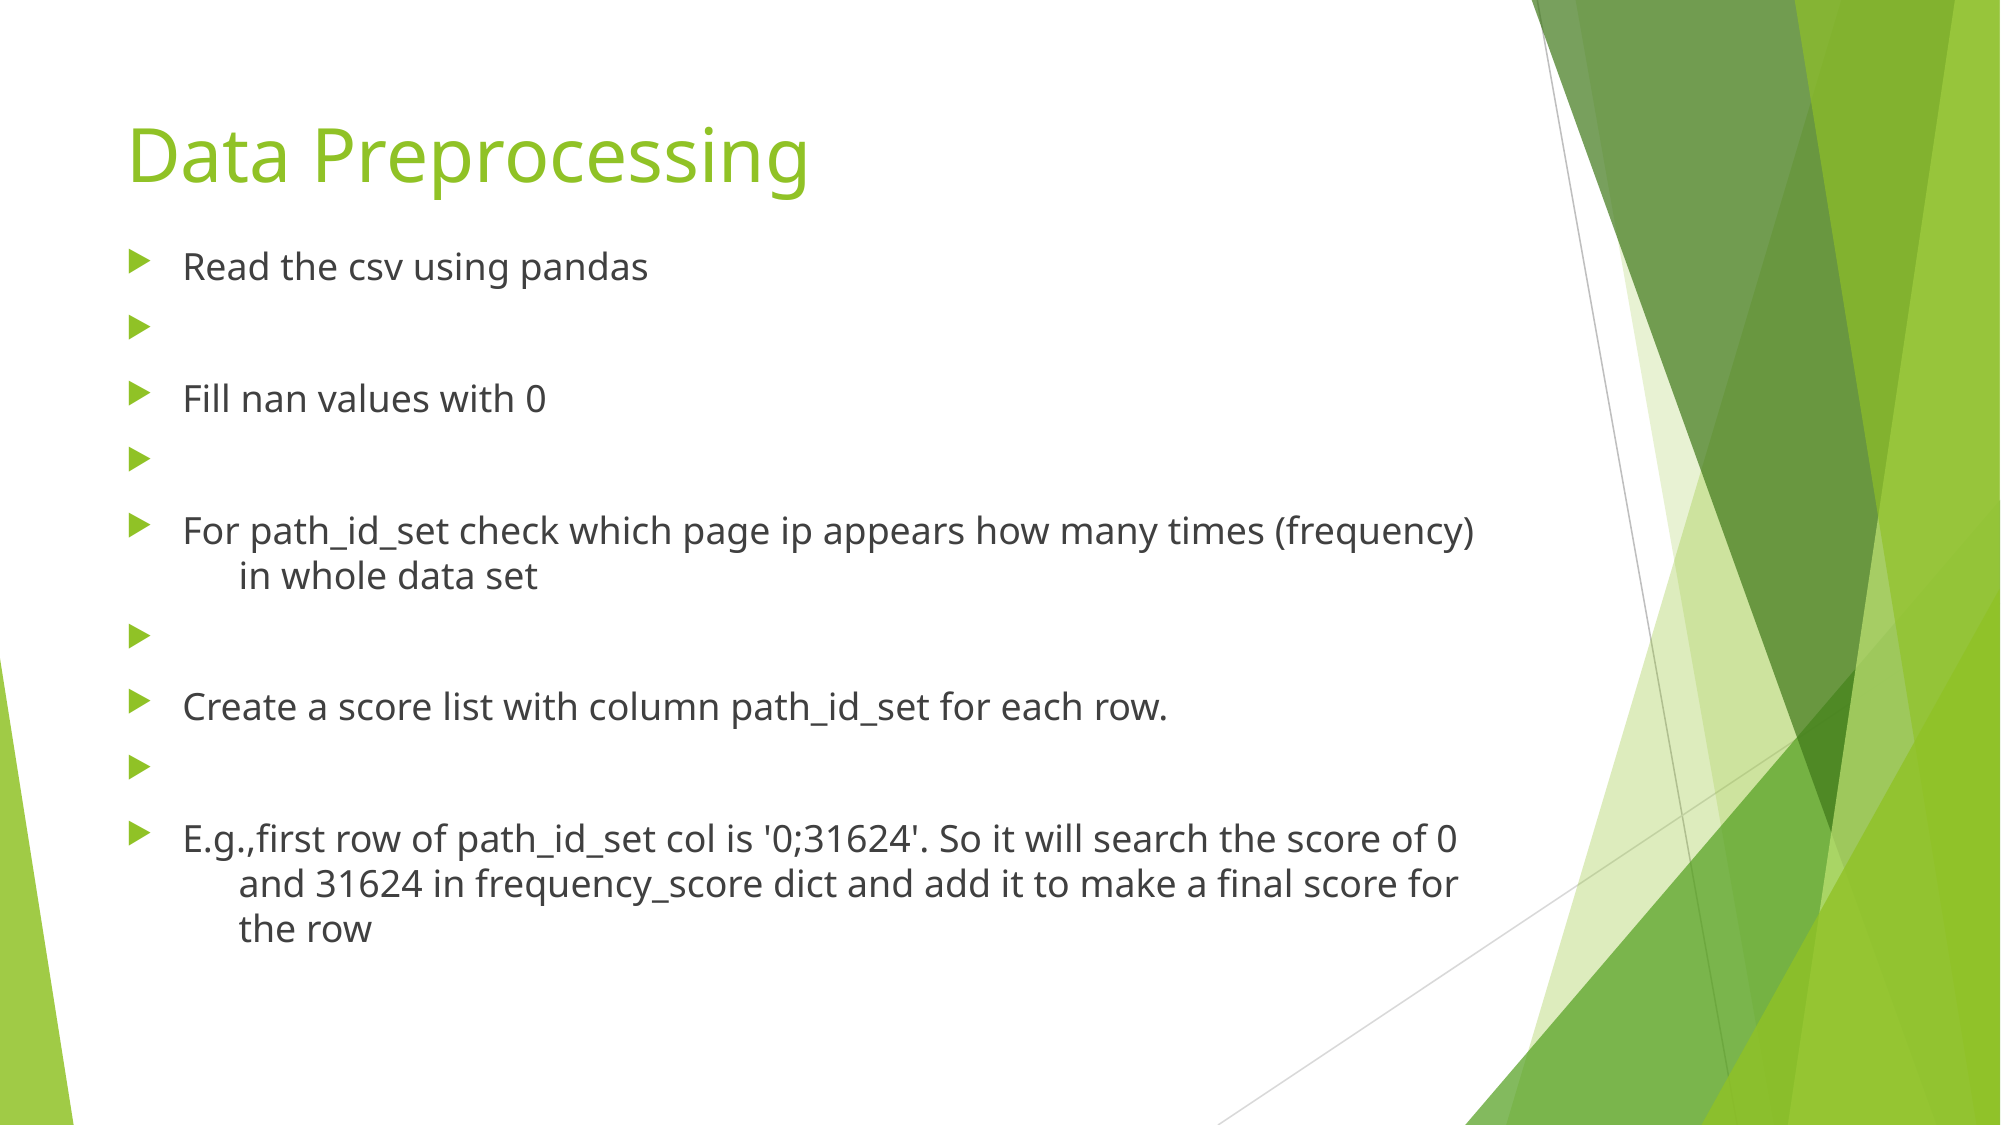

# Data Preprocessing
Read the csv using pandas
Fill nan values with 0
For path_id_set check which page ip appears how many times (frequency) in whole data set
Create a score list with column path_id_set for each row.
E.g.,first row of path_id_set col is '0;31624'. So it will search the score of 0 and 31624 in frequency_score dict and add it to make a final score for the row